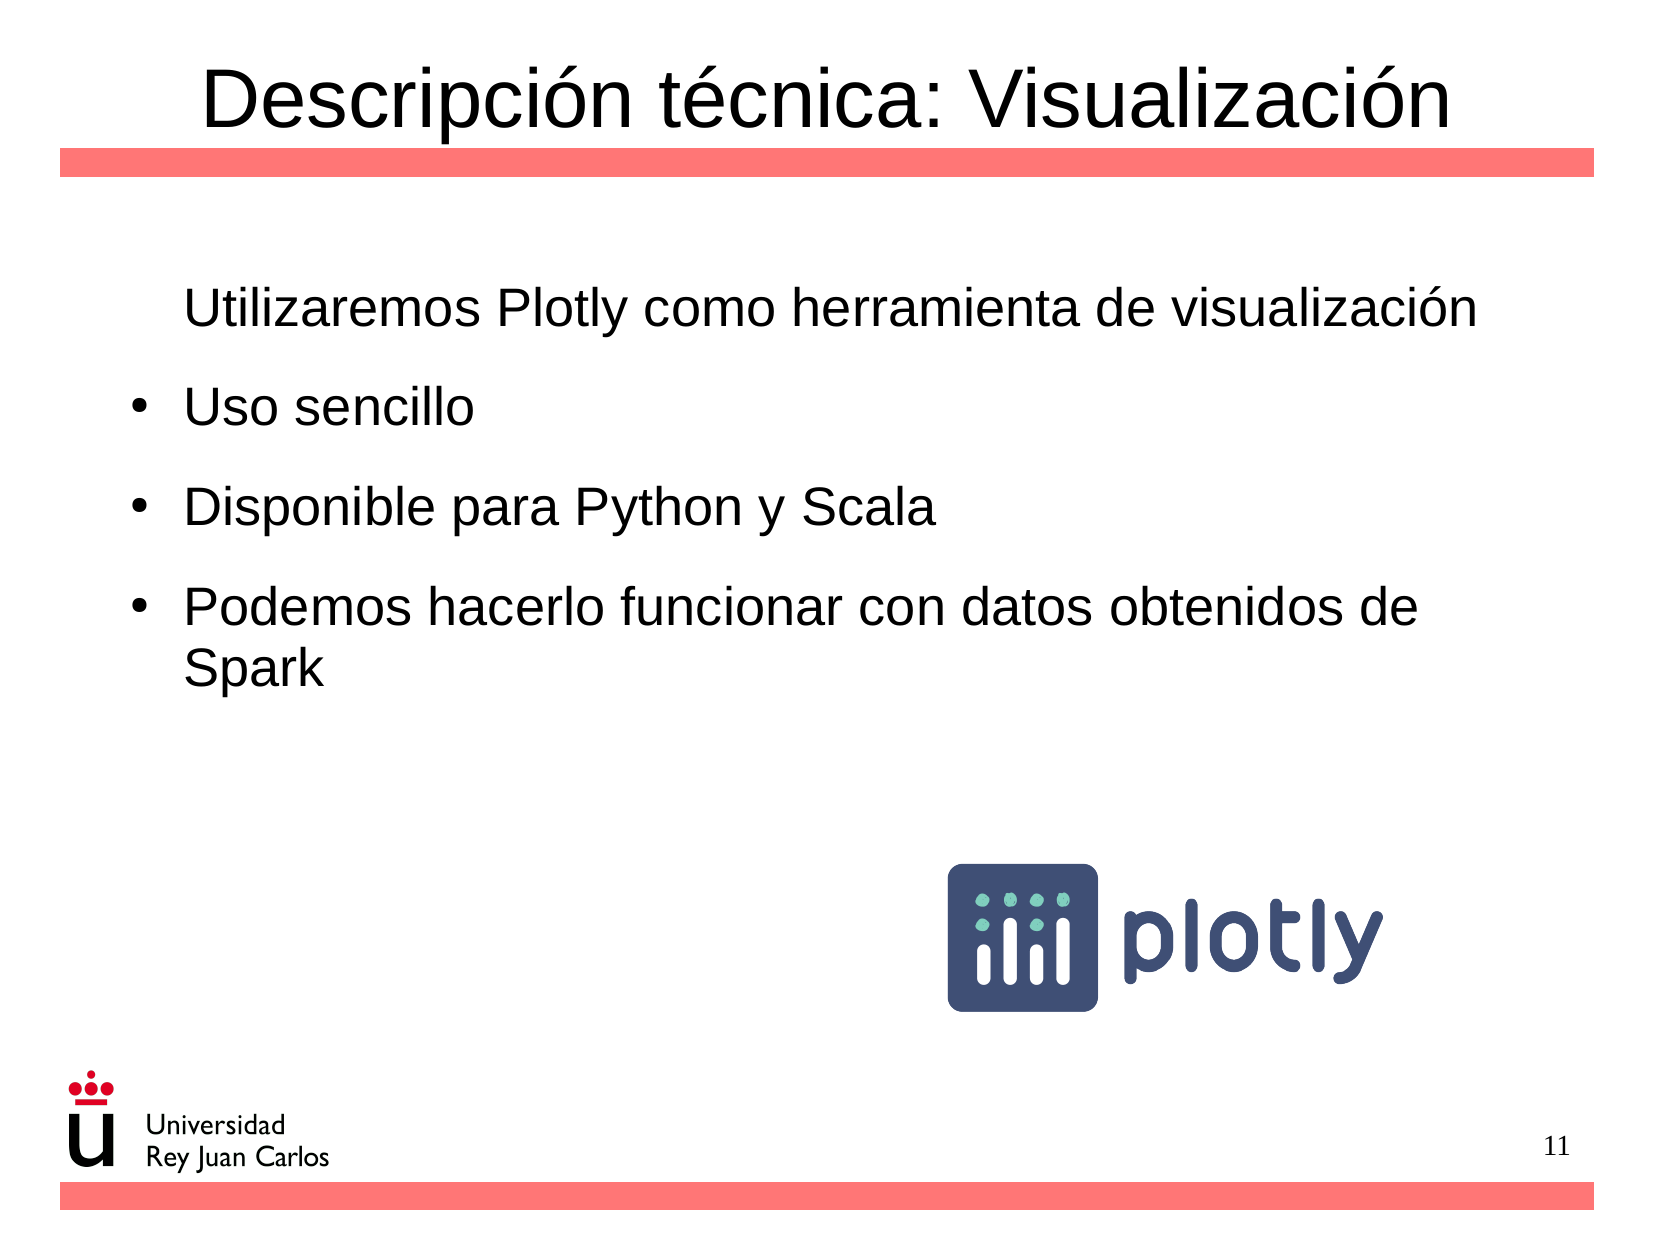

# Descripción técnica: Visualización
Utilizaremos Plotly como herramienta de visualización
Uso sencillo
Disponible para Python y Scala
Podemos hacerlo funcionar con datos obtenidos de Spark
11